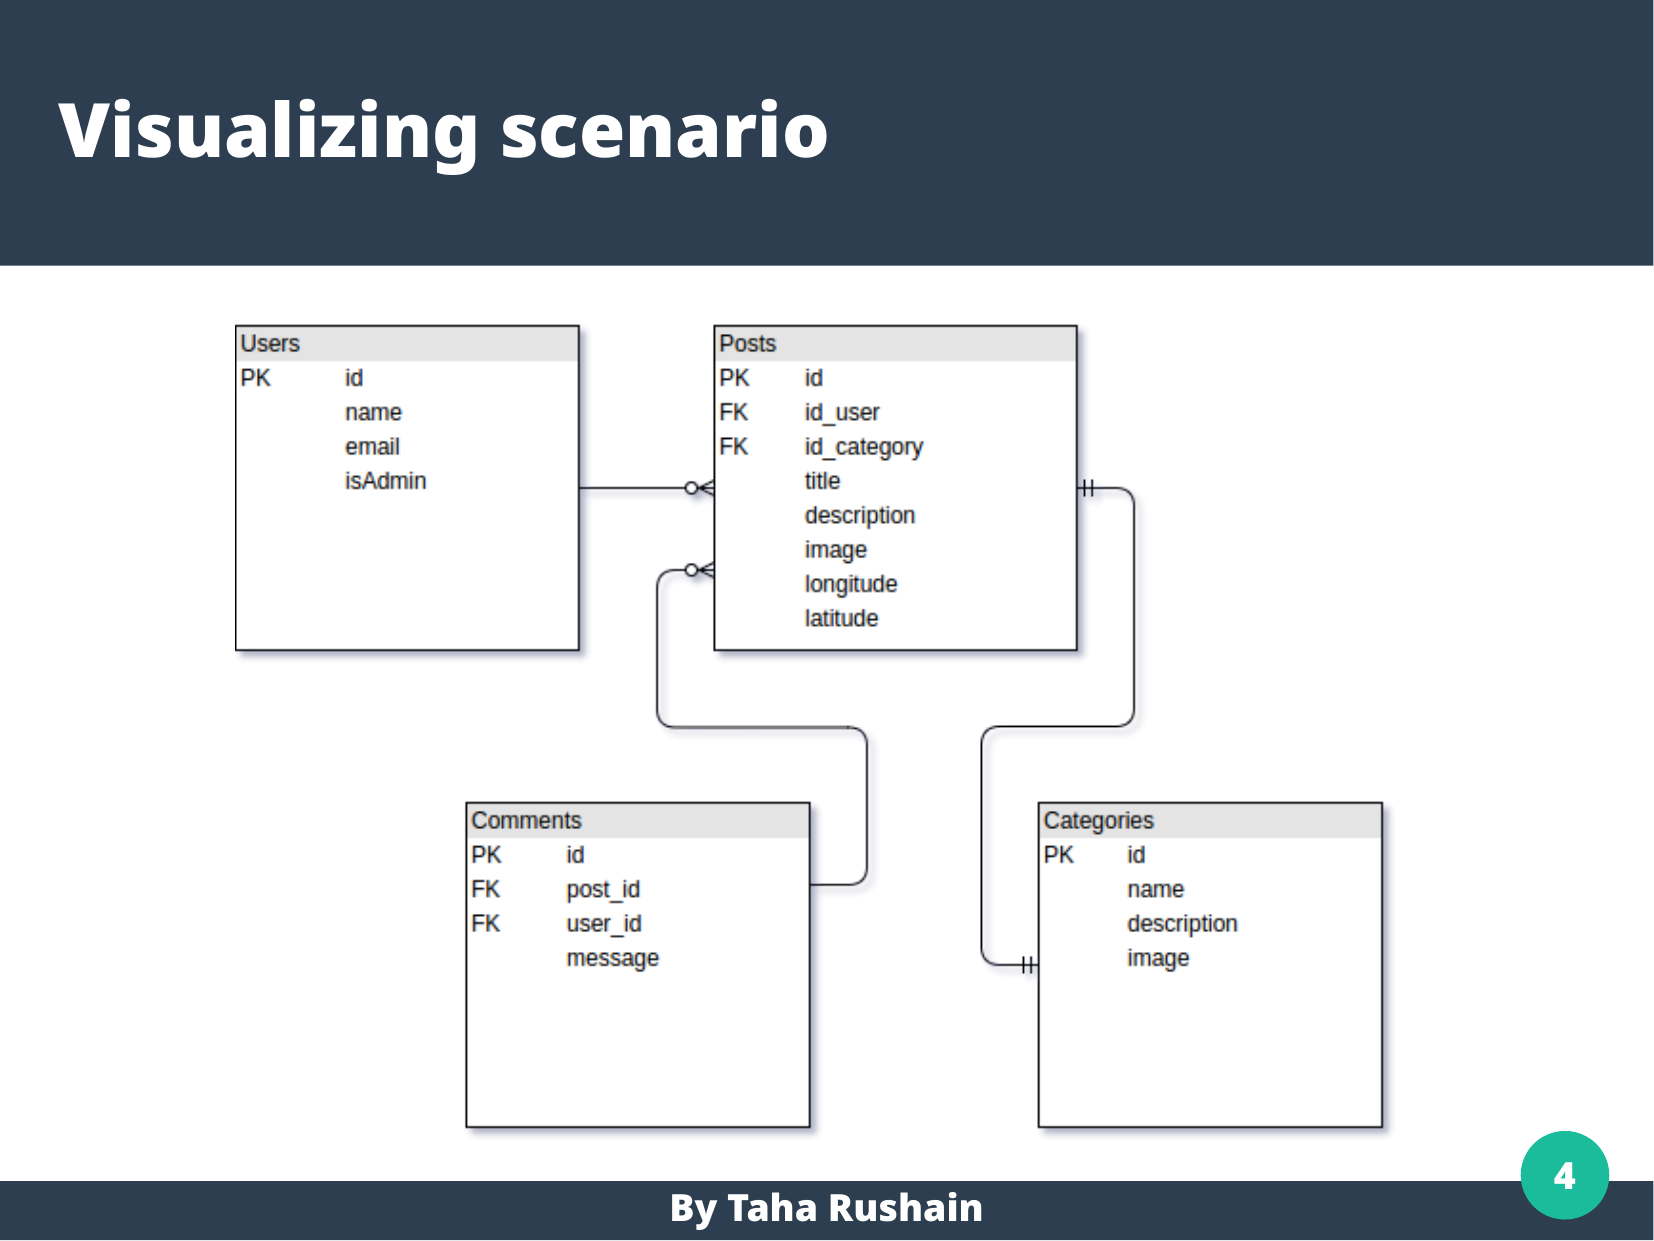

# Visualizing scenario
4
By Taha Rushain